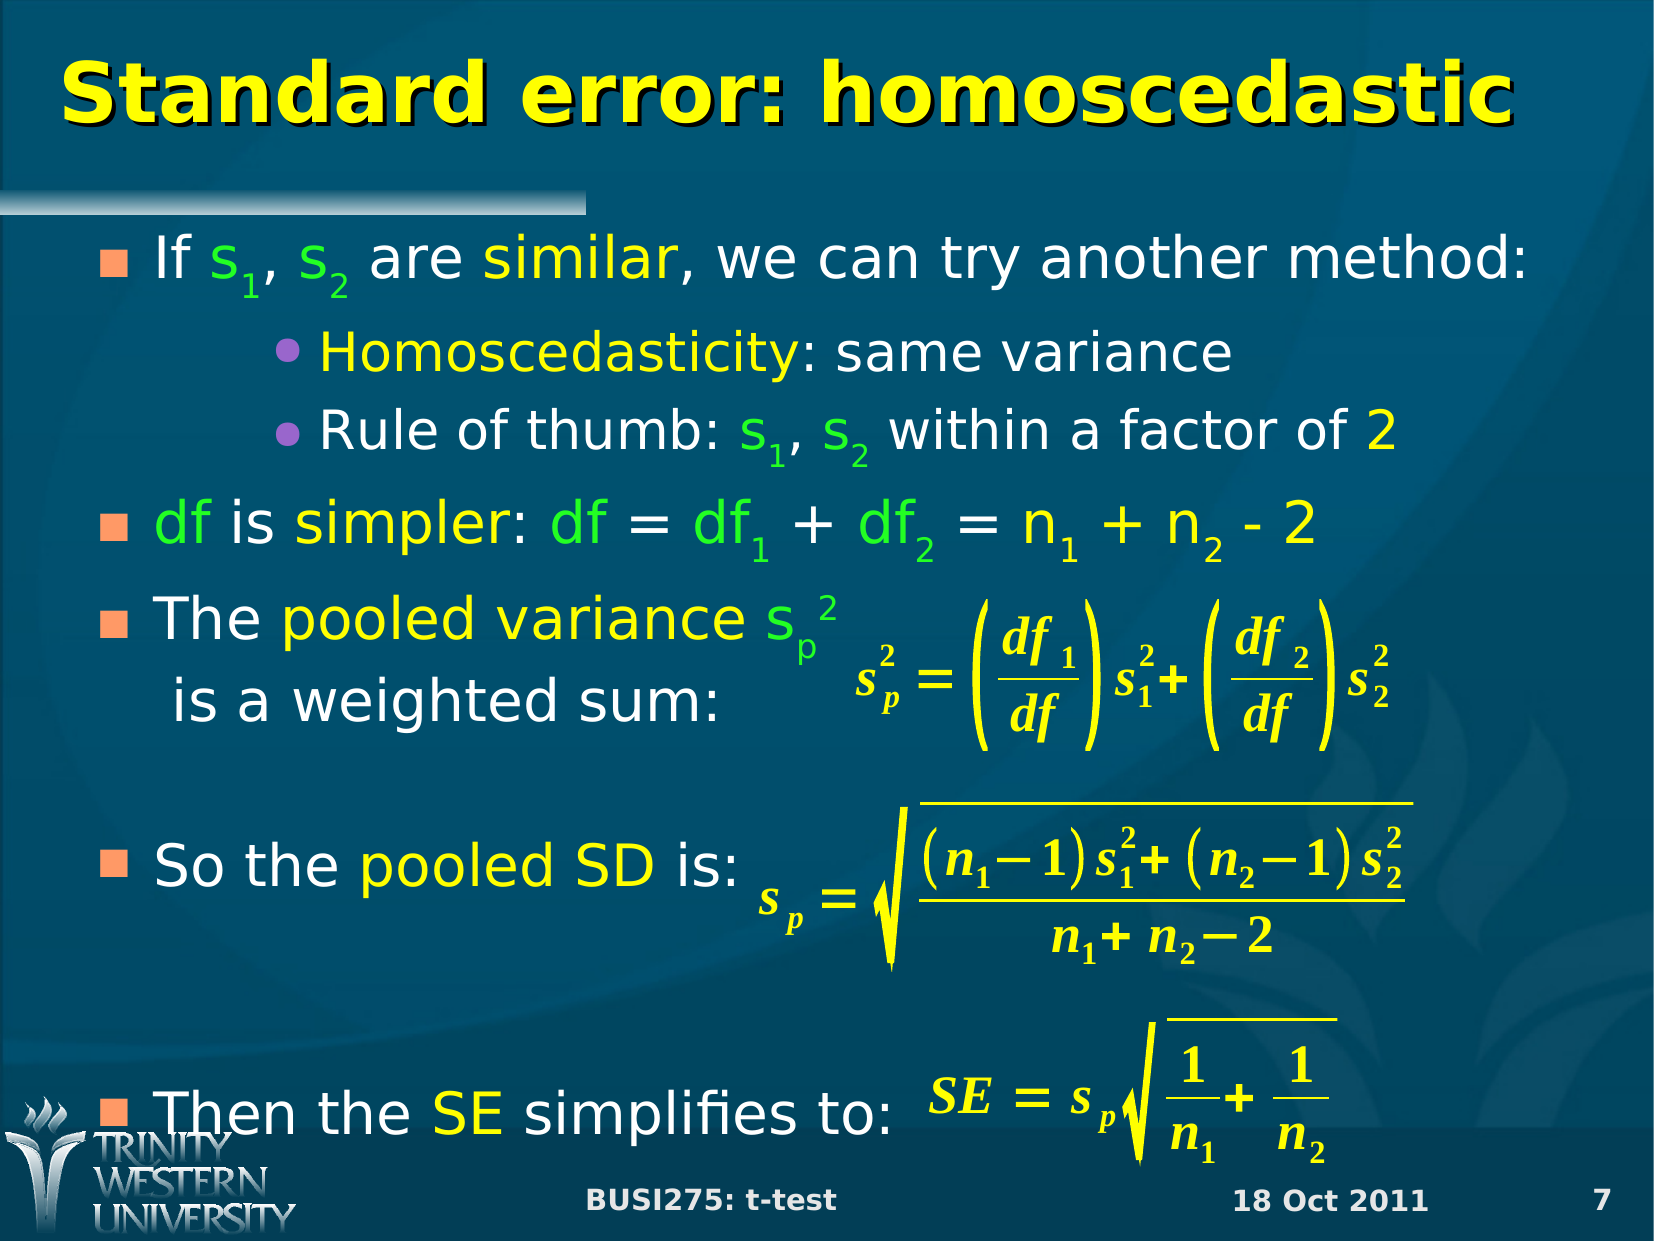

# Standard error: homoscedastic
If s1, s2 are similar, we can try another method:
Homoscedasticity: same variance
Rule of thumb: s1, s2 within a factor of 2
df is simpler: df = df1 + df2 = n1 + n2 - 2
The pooled variance sp2
 is a weighted sum:
So the pooled SD is:
Then the SE simplifies to:
BUSI275: t-test
18 Oct 2011
7